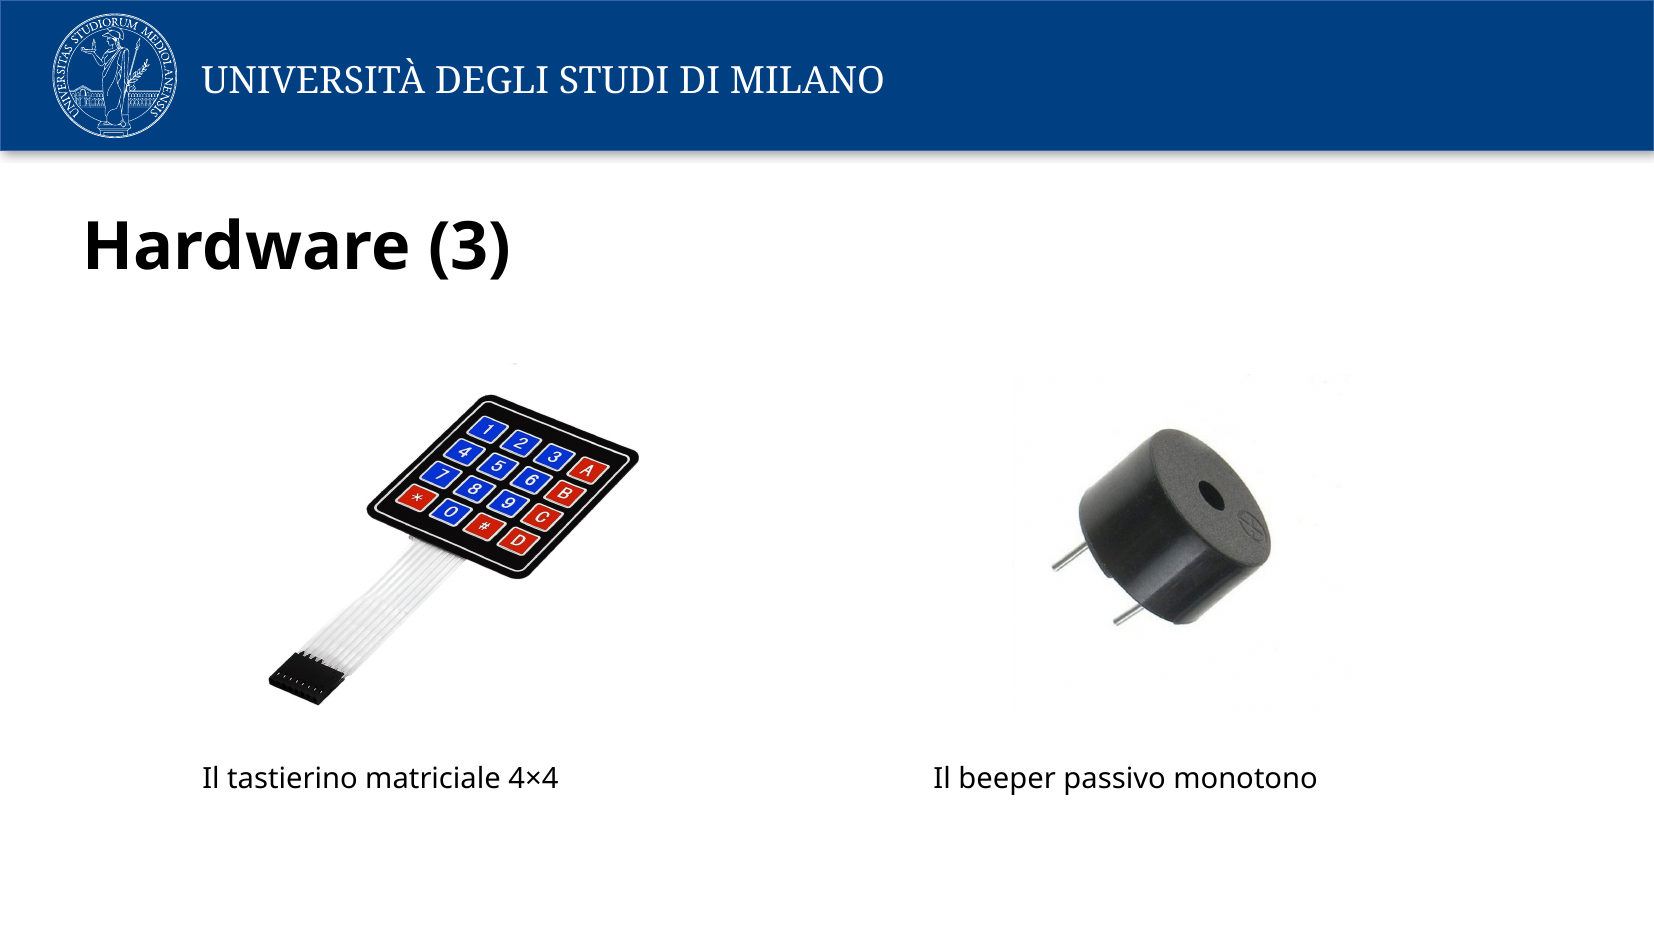

UNIVERSITÀ DEGLI STUDI DI MILANO
# Hardware (3)
Il tastierino matriciale 4×4 Il beeper passivo monotono